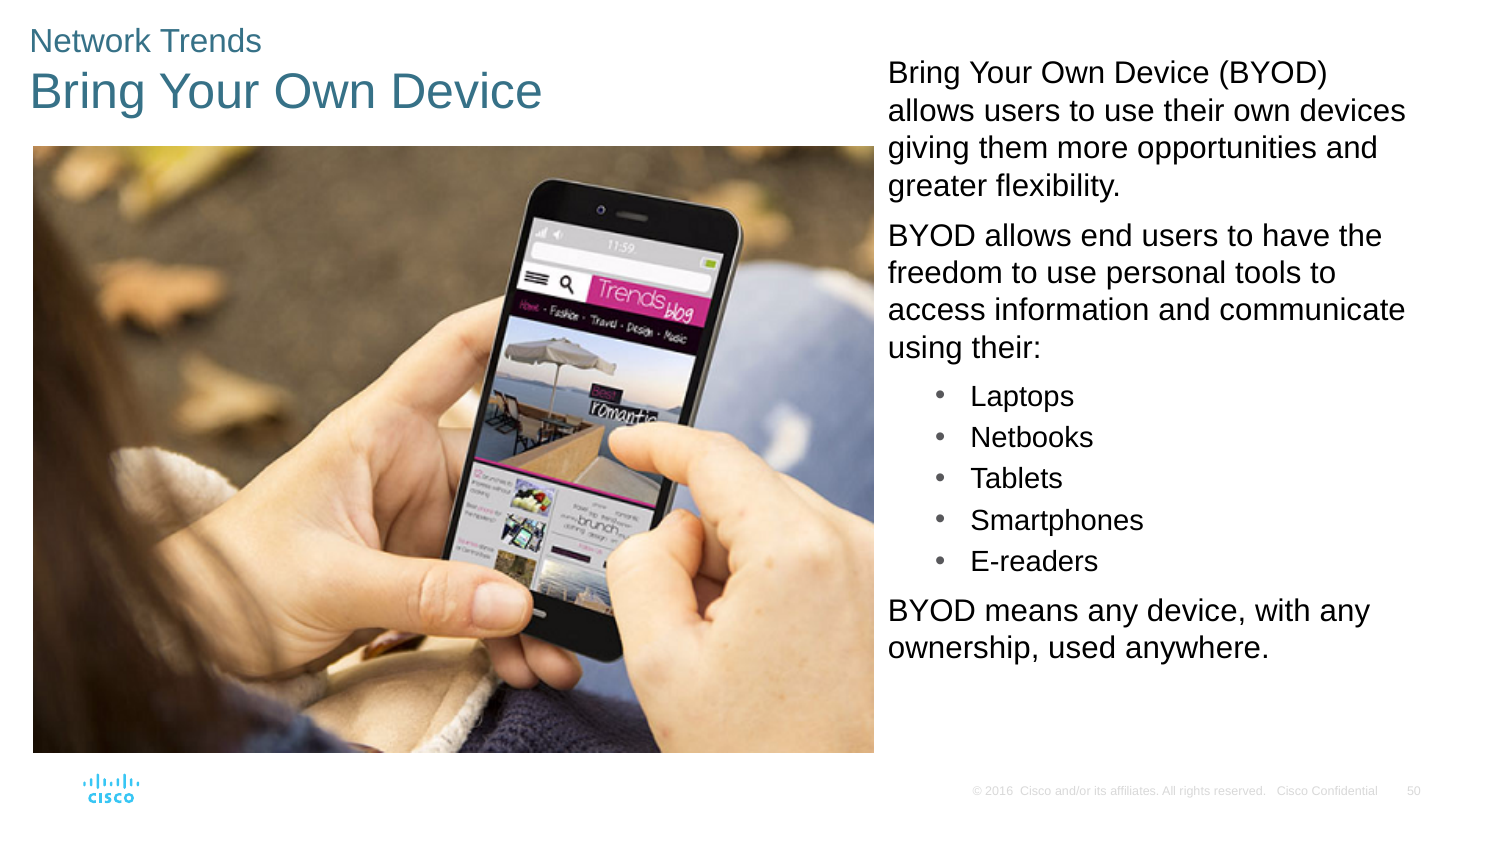

# Network Trends Bring Your Own Device
Bring Your Own Device (BYOD) allows users to use their own devices giving them more opportunities and greater flexibility.
BYOD allows end users to have the freedom to use personal tools to access information and communicate using their:
Laptops
Netbooks
Tablets
Smartphones
E-readers
BYOD means any device, with any ownership, used anywhere.